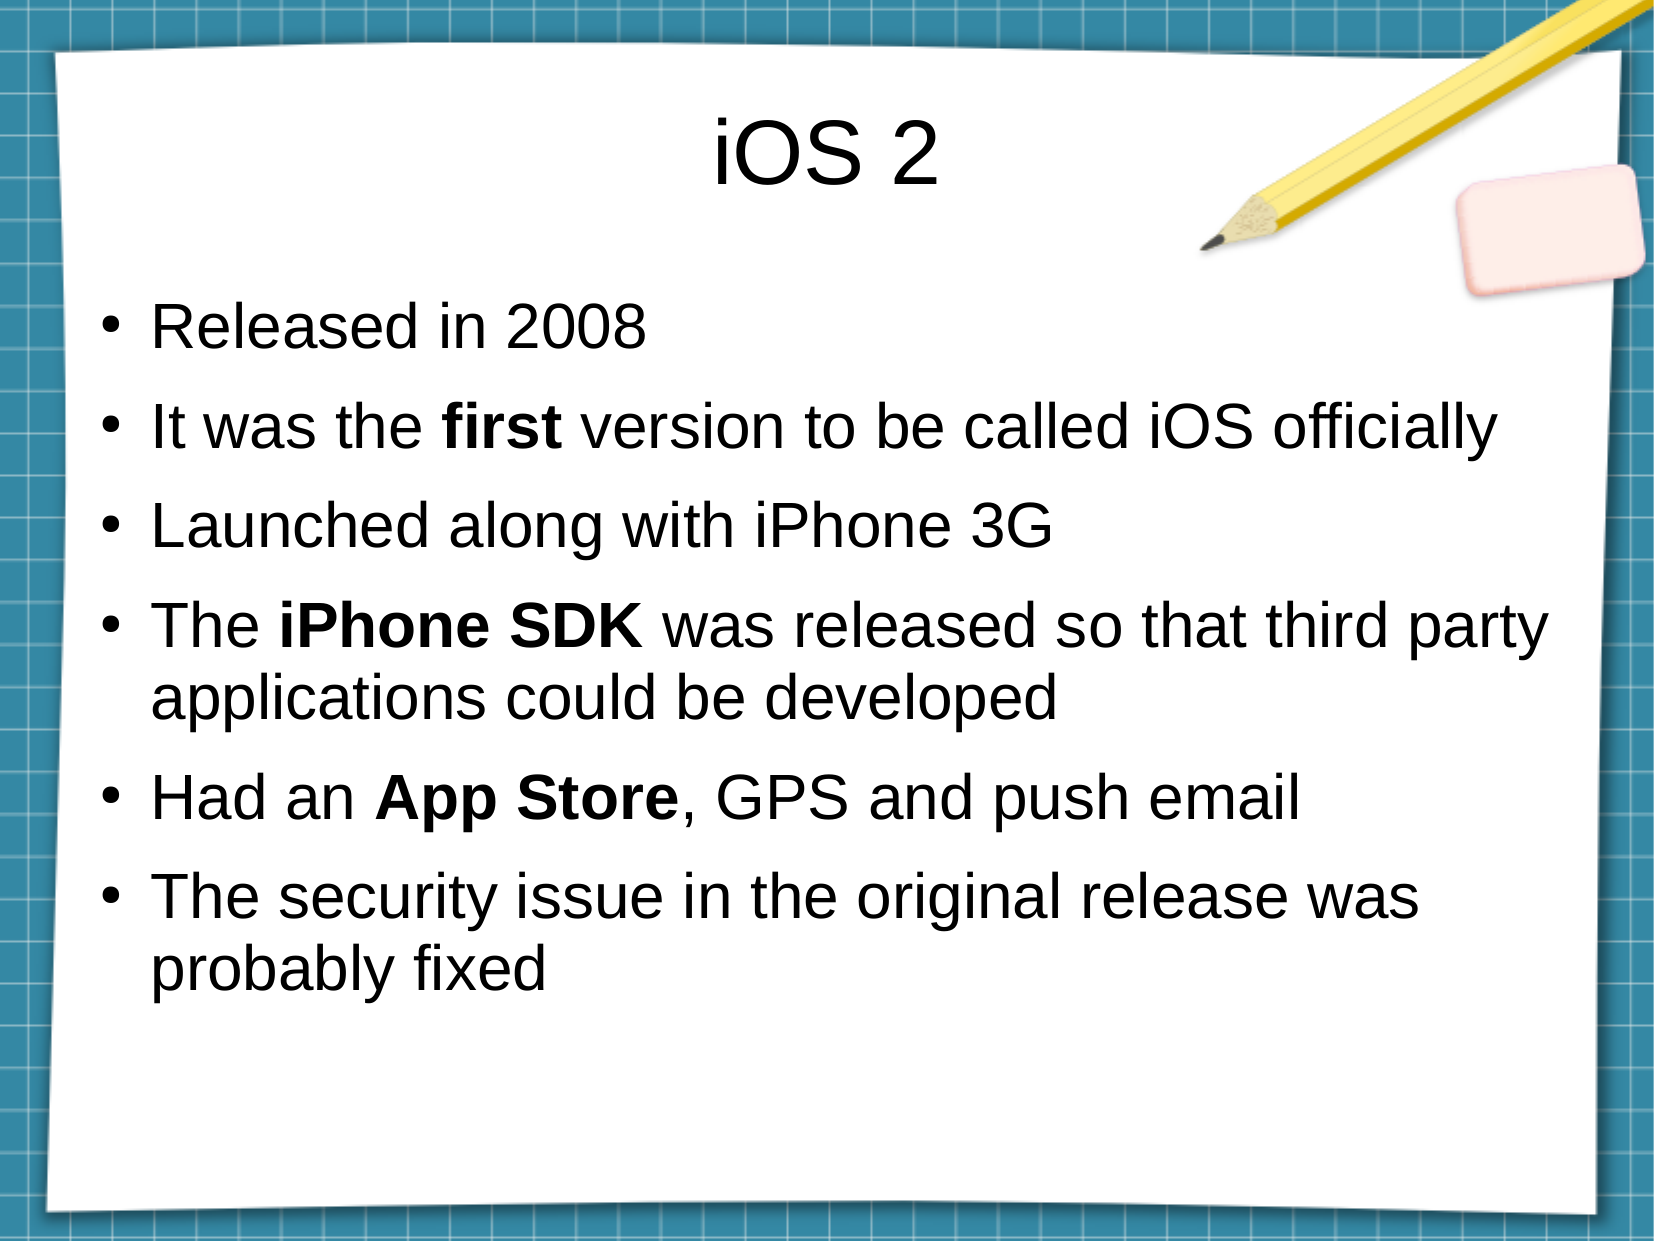

# iOS 2
Released in 2008
It was the first version to be called iOS officially
Launched along with iPhone 3G
The iPhone SDK was released so that third party applications could be developed
Had an App Store, GPS and push email
The security issue in the original release was probably fixed